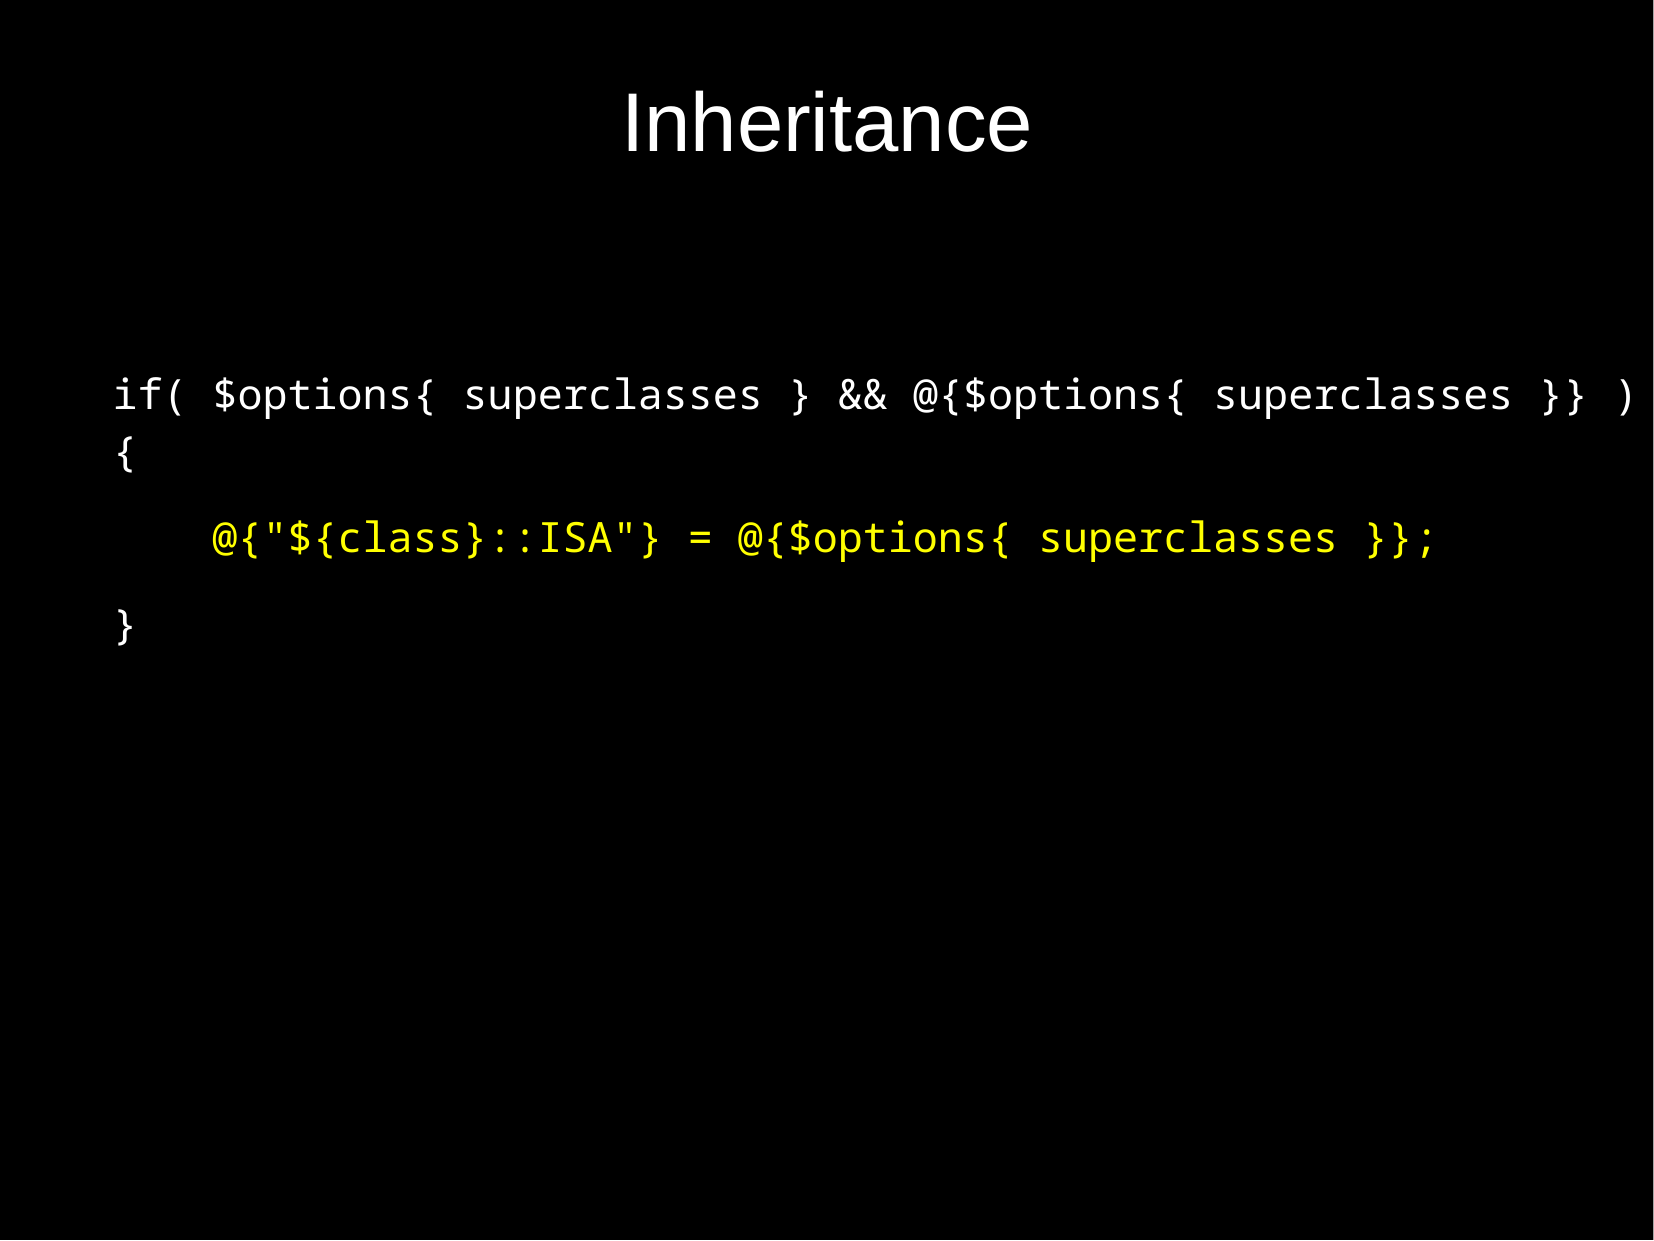

# Inheritance
if( $options{ superclasses } && @{$options{ superclasses }} ) {
 @{"${class}::ISA"} = @{$options{ superclasses }};
}